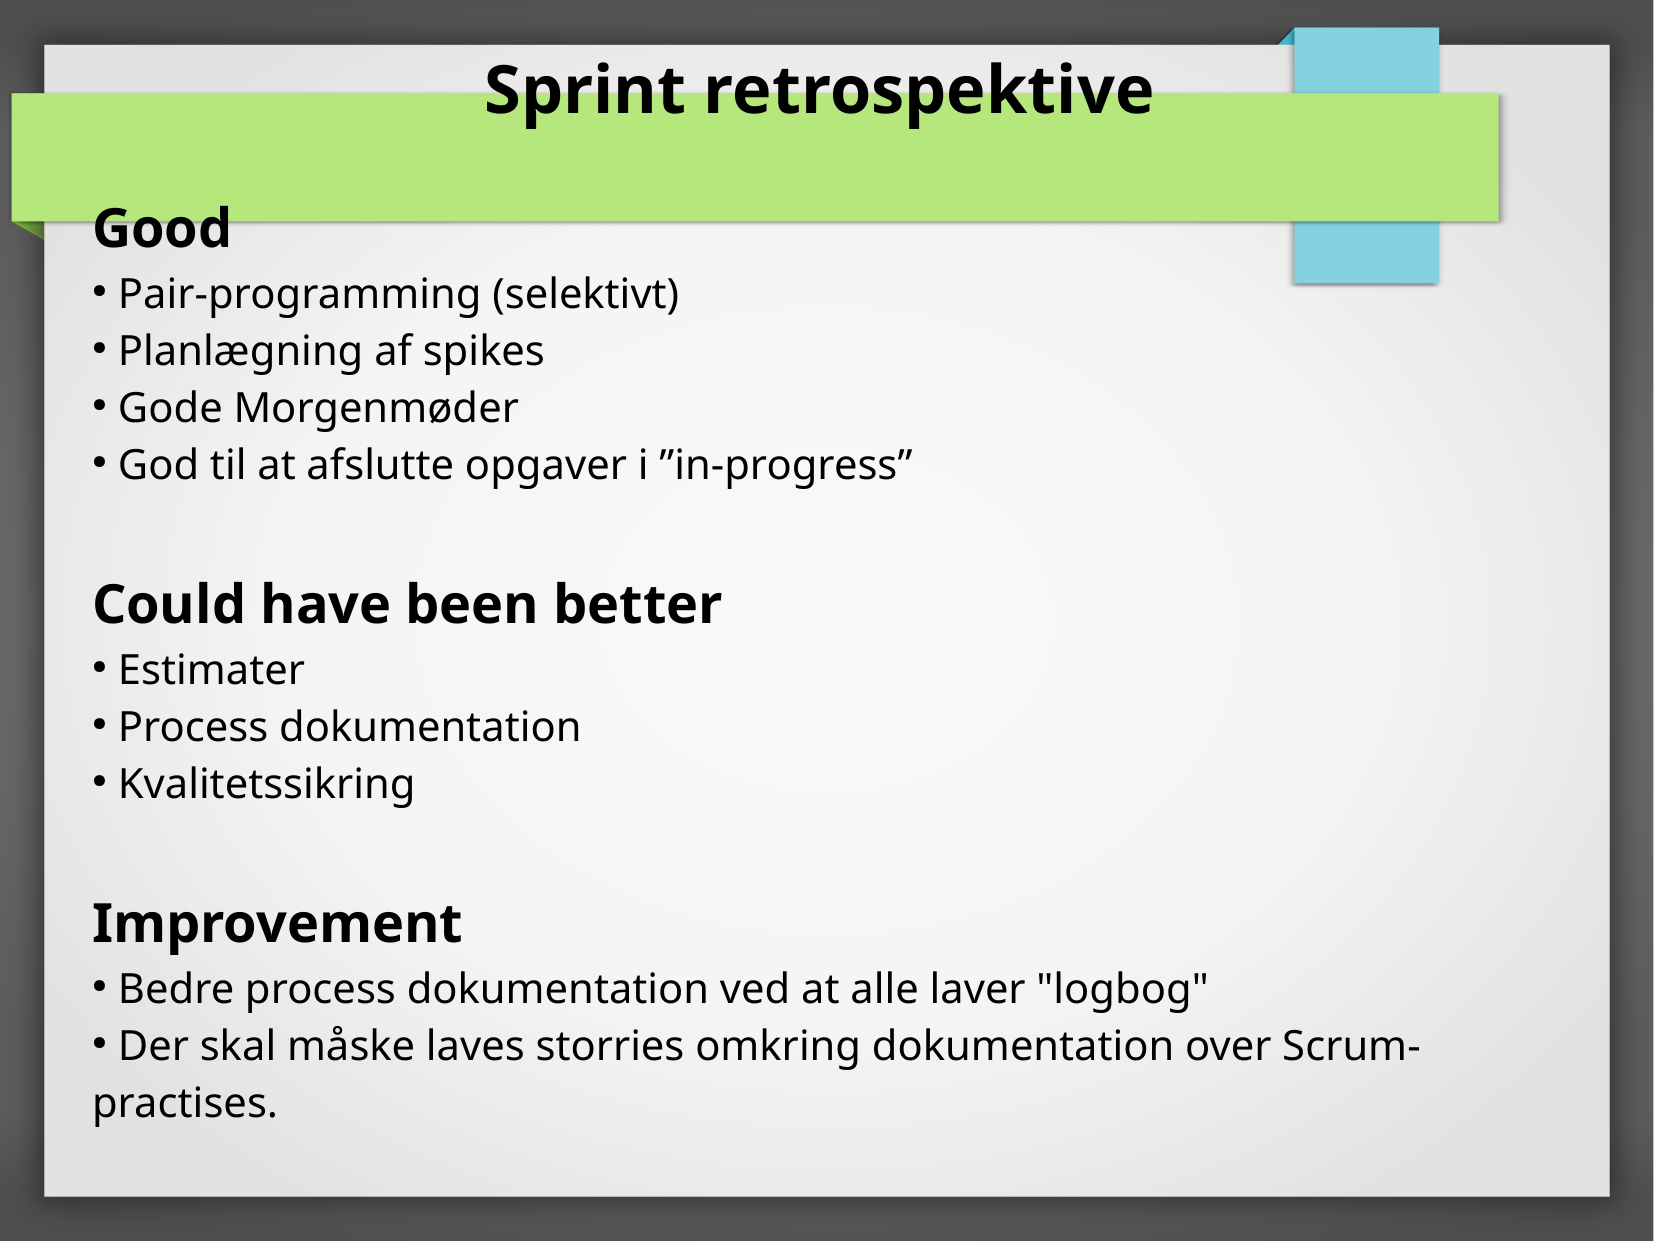

# Sprint retrospektive
Good
 Pair-programming (selektivt)
 Planlægning af spikes
 Gode Morgenmøder
 God til at afslutte opgaver i ”in-progress”
Could have been better
 Estimater
 Process dokumentation
 Kvalitetssikring
Improvement
 Bedre process dokumentation ved at alle laver "logbog"
 Der skal måske laves storries omkring dokumentation over Scrum- practises.